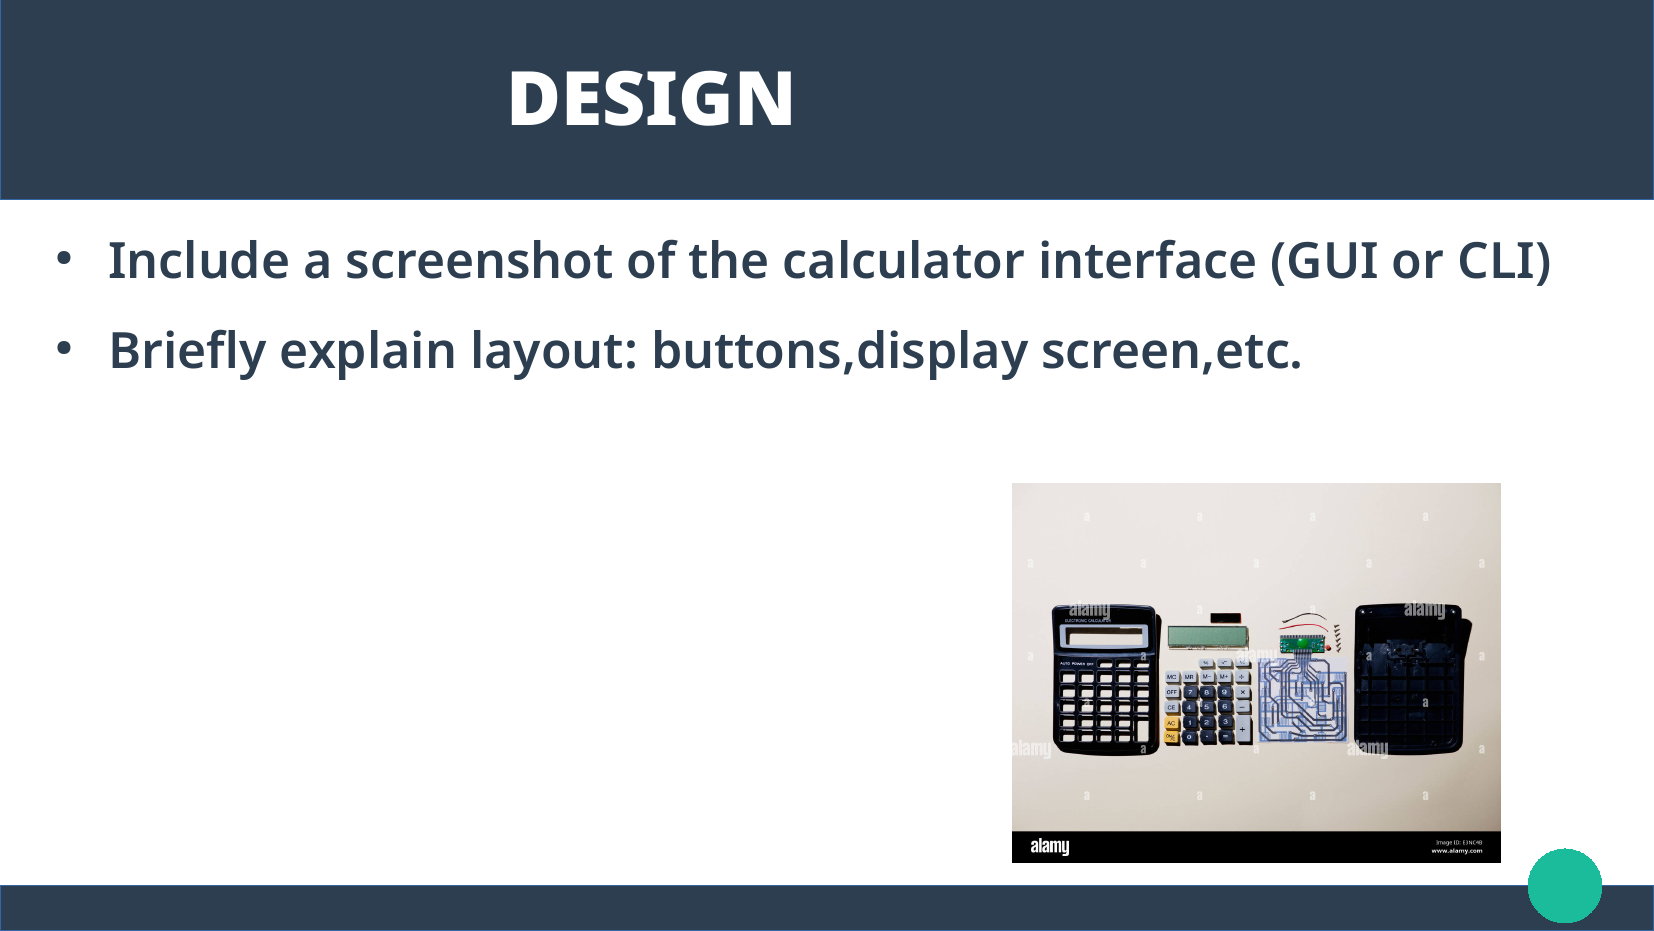

# DESIGN
Include a screenshot of the calculator interface (GUI or CLI)
Briefly explain layout: buttons,display screen,etc.